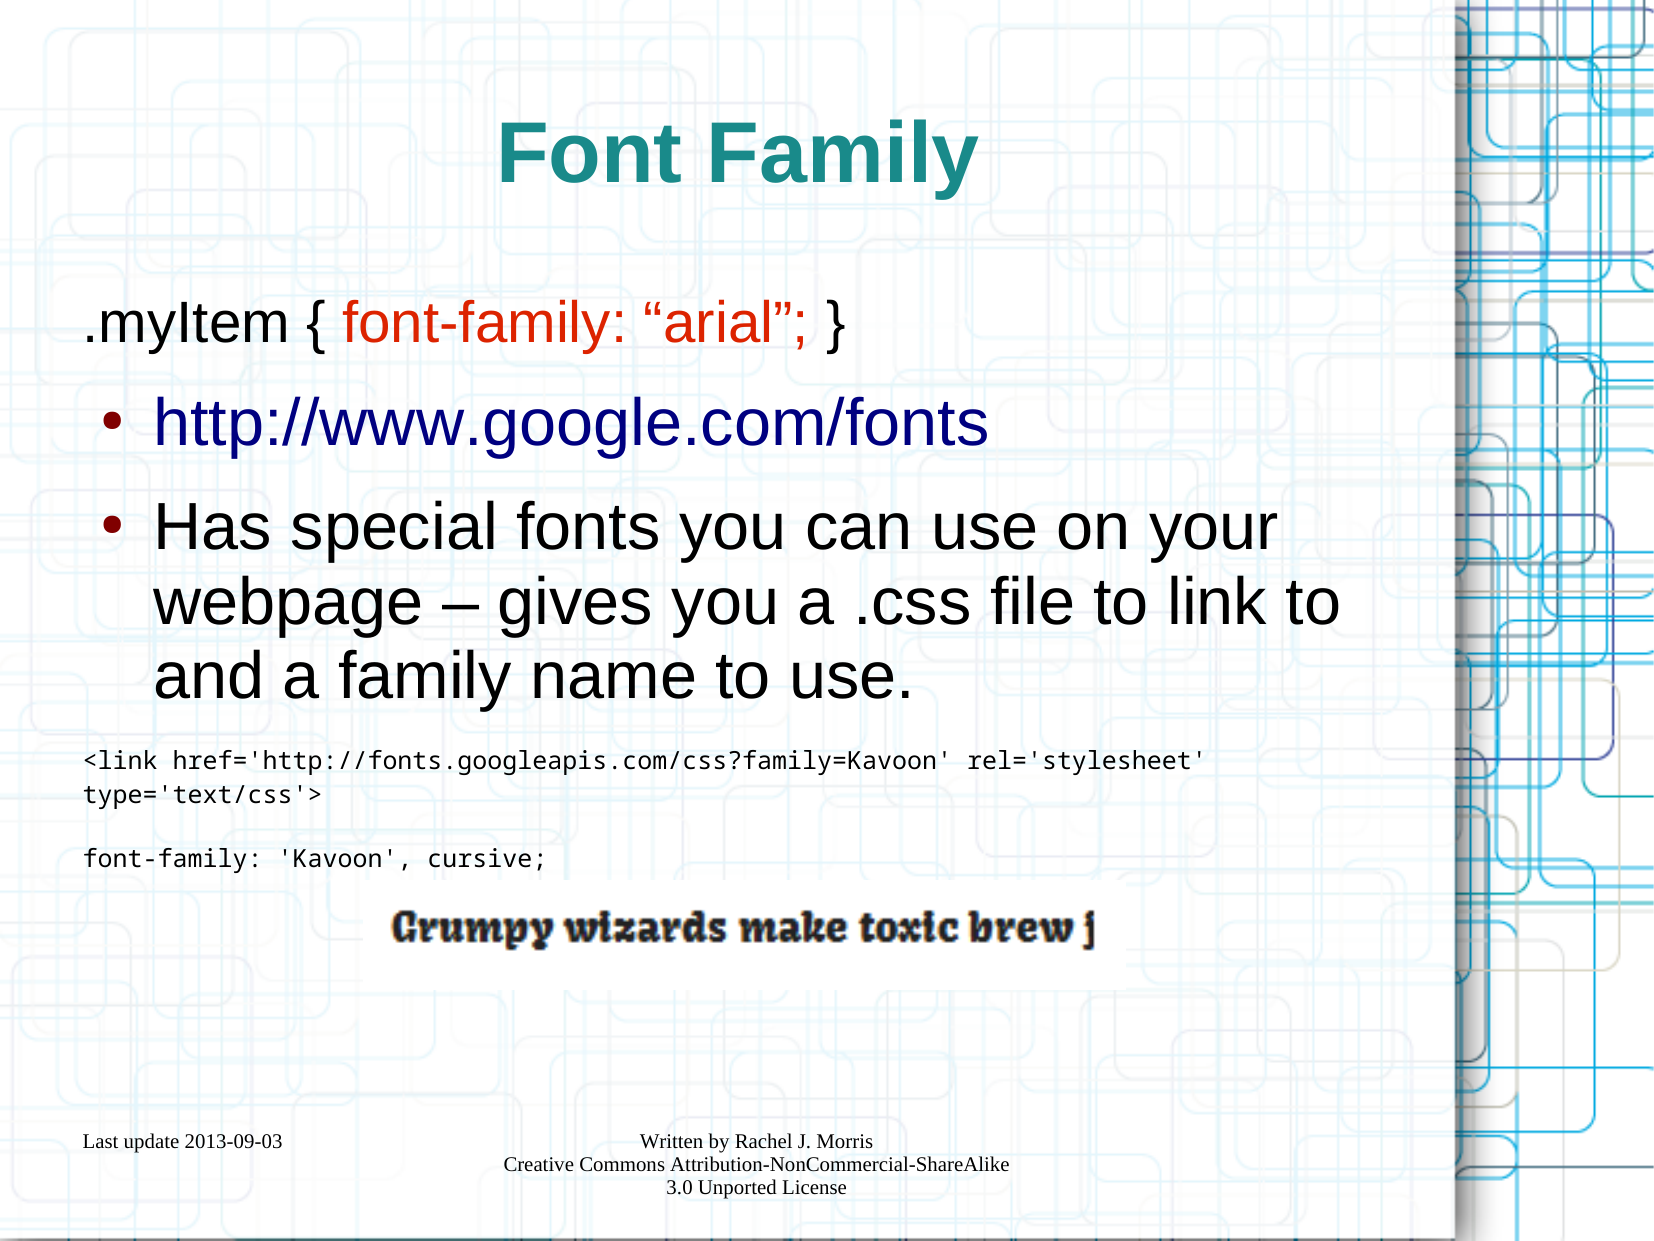

# Font Family
.myItem { font-family: “arial”; }
http://www.google.com/fonts
Has special fonts you can use on your webpage – gives you a .css file to link to and a family name to use.
<link href='http://fonts.googleapis.com/css?family=Kavoon' rel='stylesheet' type='text/css'>
font-family: 'Kavoon', cursive;